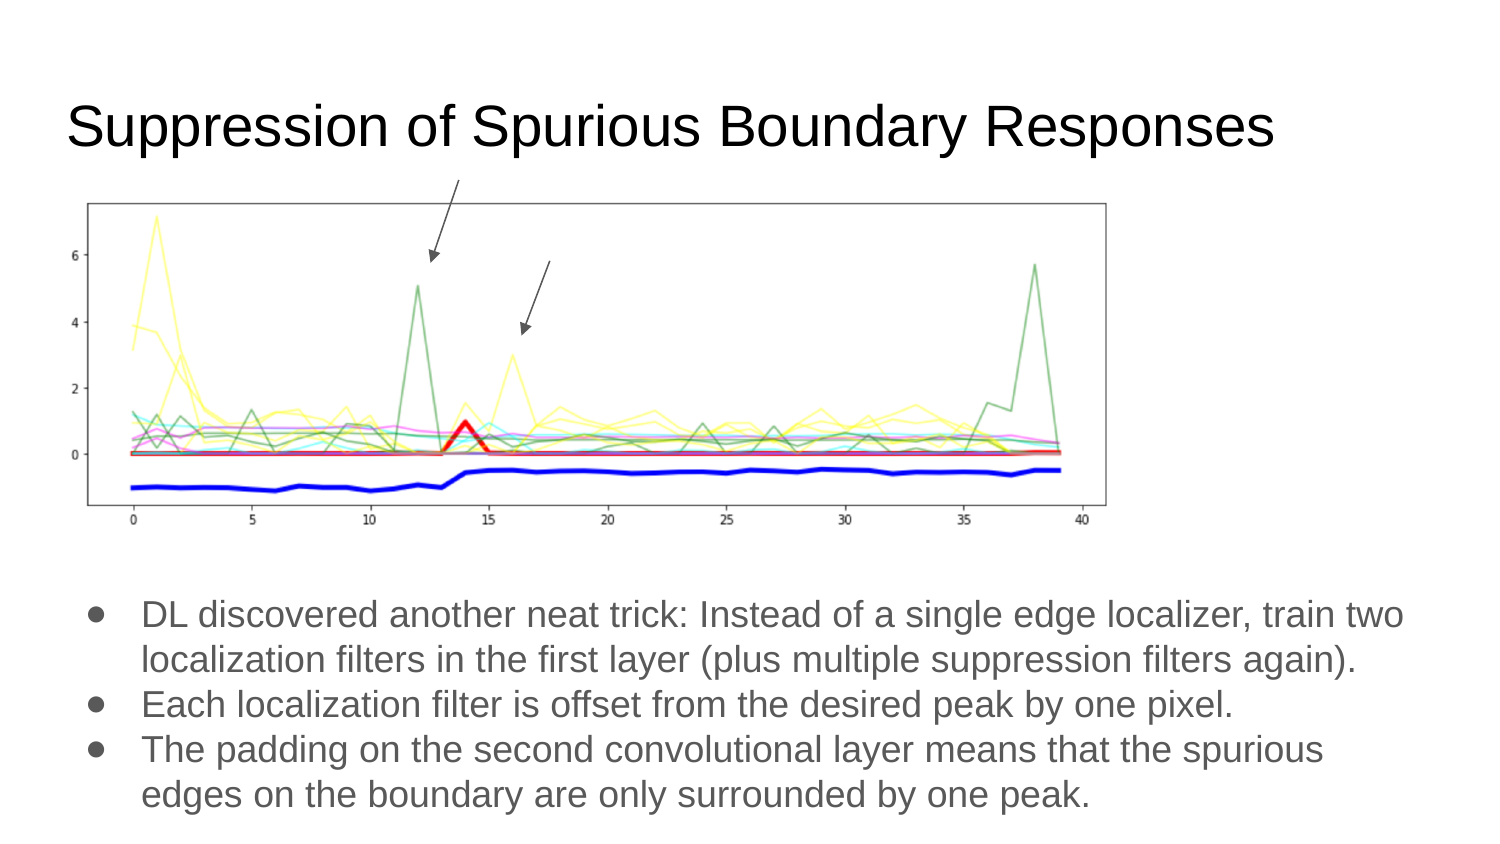

# Suppression of Spurious Boundary Responses
DL discovered another neat trick: Instead of a single edge localizer, train two localization filters in the first layer (plus multiple suppression filters again).
Each localization filter is offset from the desired peak by one pixel.
The padding on the second convolutional layer means that the spurious edges on the boundary are only surrounded by one peak.